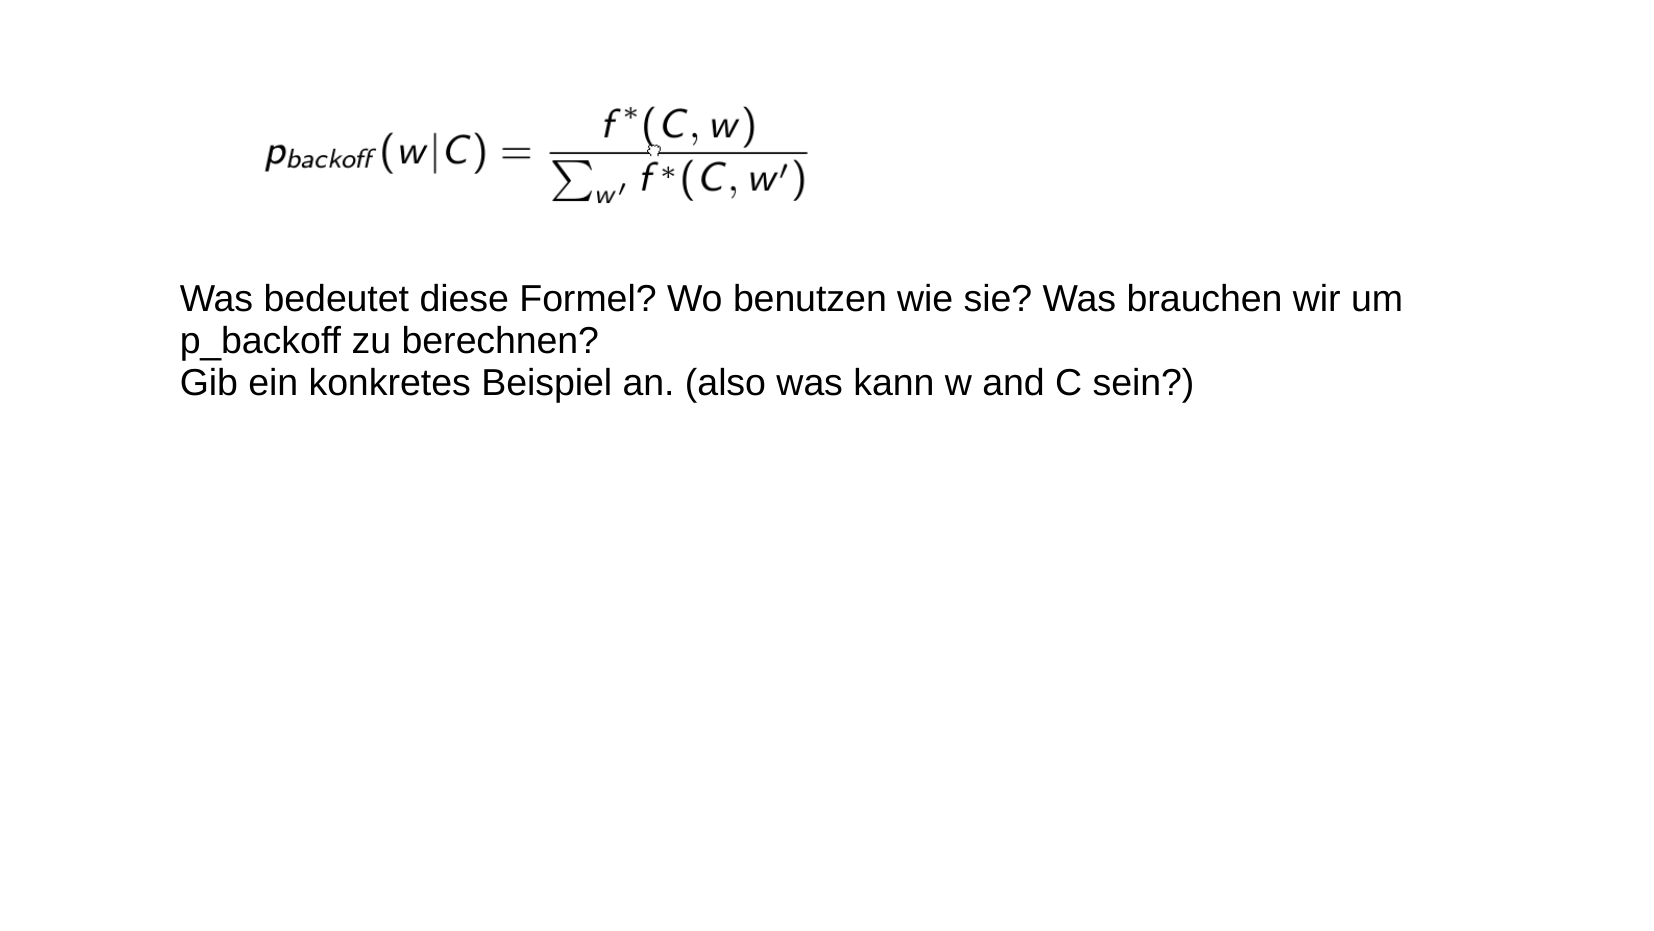

Was bedeutet diese Formel? Wo benutzen wie sie? Was brauchen wir um p_backoff zu berechnen?
Gib ein konkretes Beispiel an. (also was kann w and C sein?)